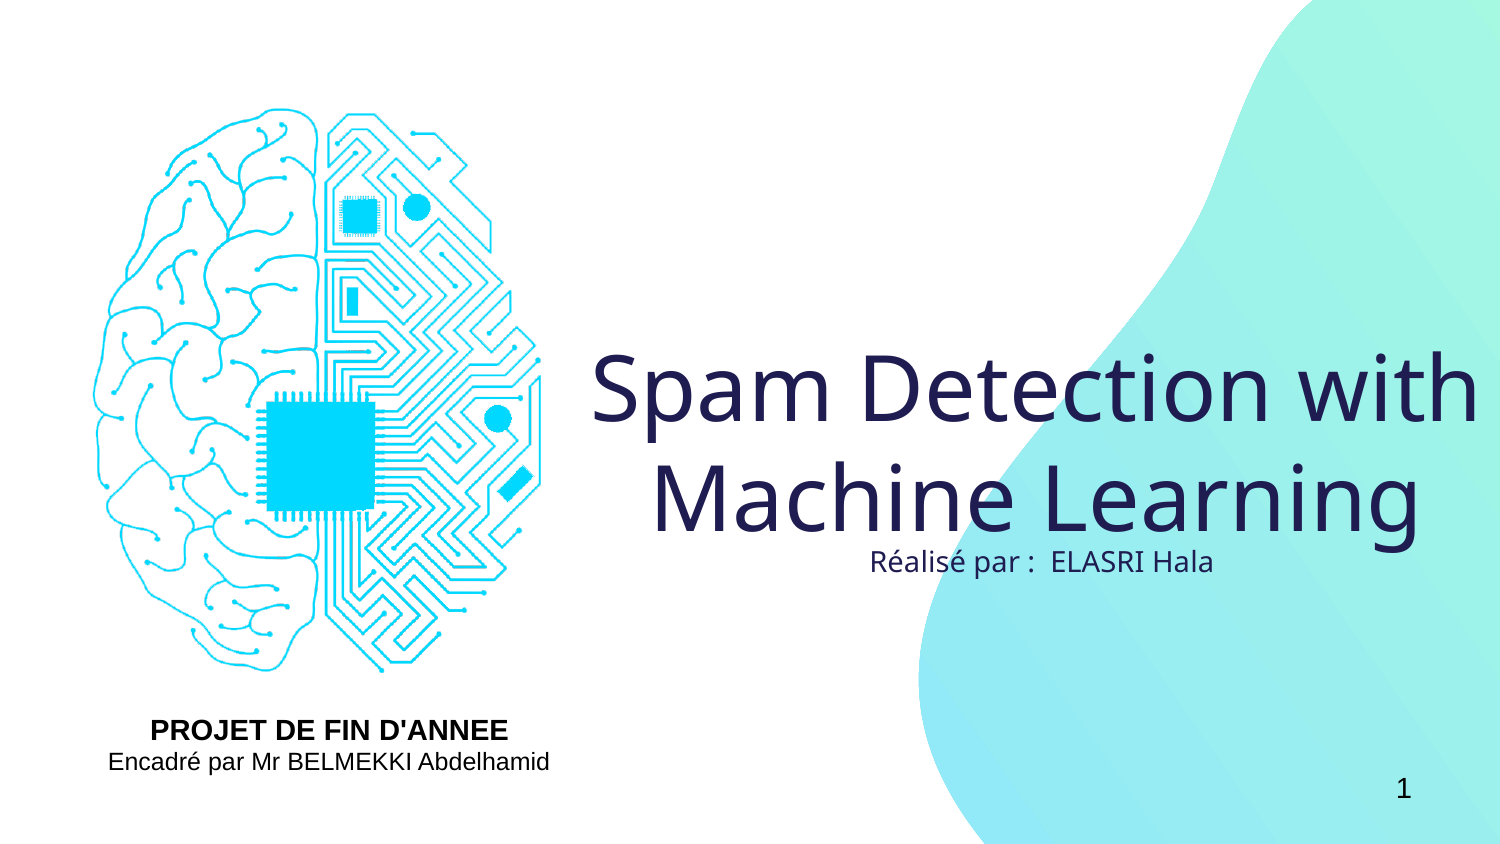

# Spam Detection with Machine Learning
Réalisé par : ELASRI Hala
PROJET DE FIN D'ANNEE
Encadré par Mr BELMEKKI Abdelhamid
1